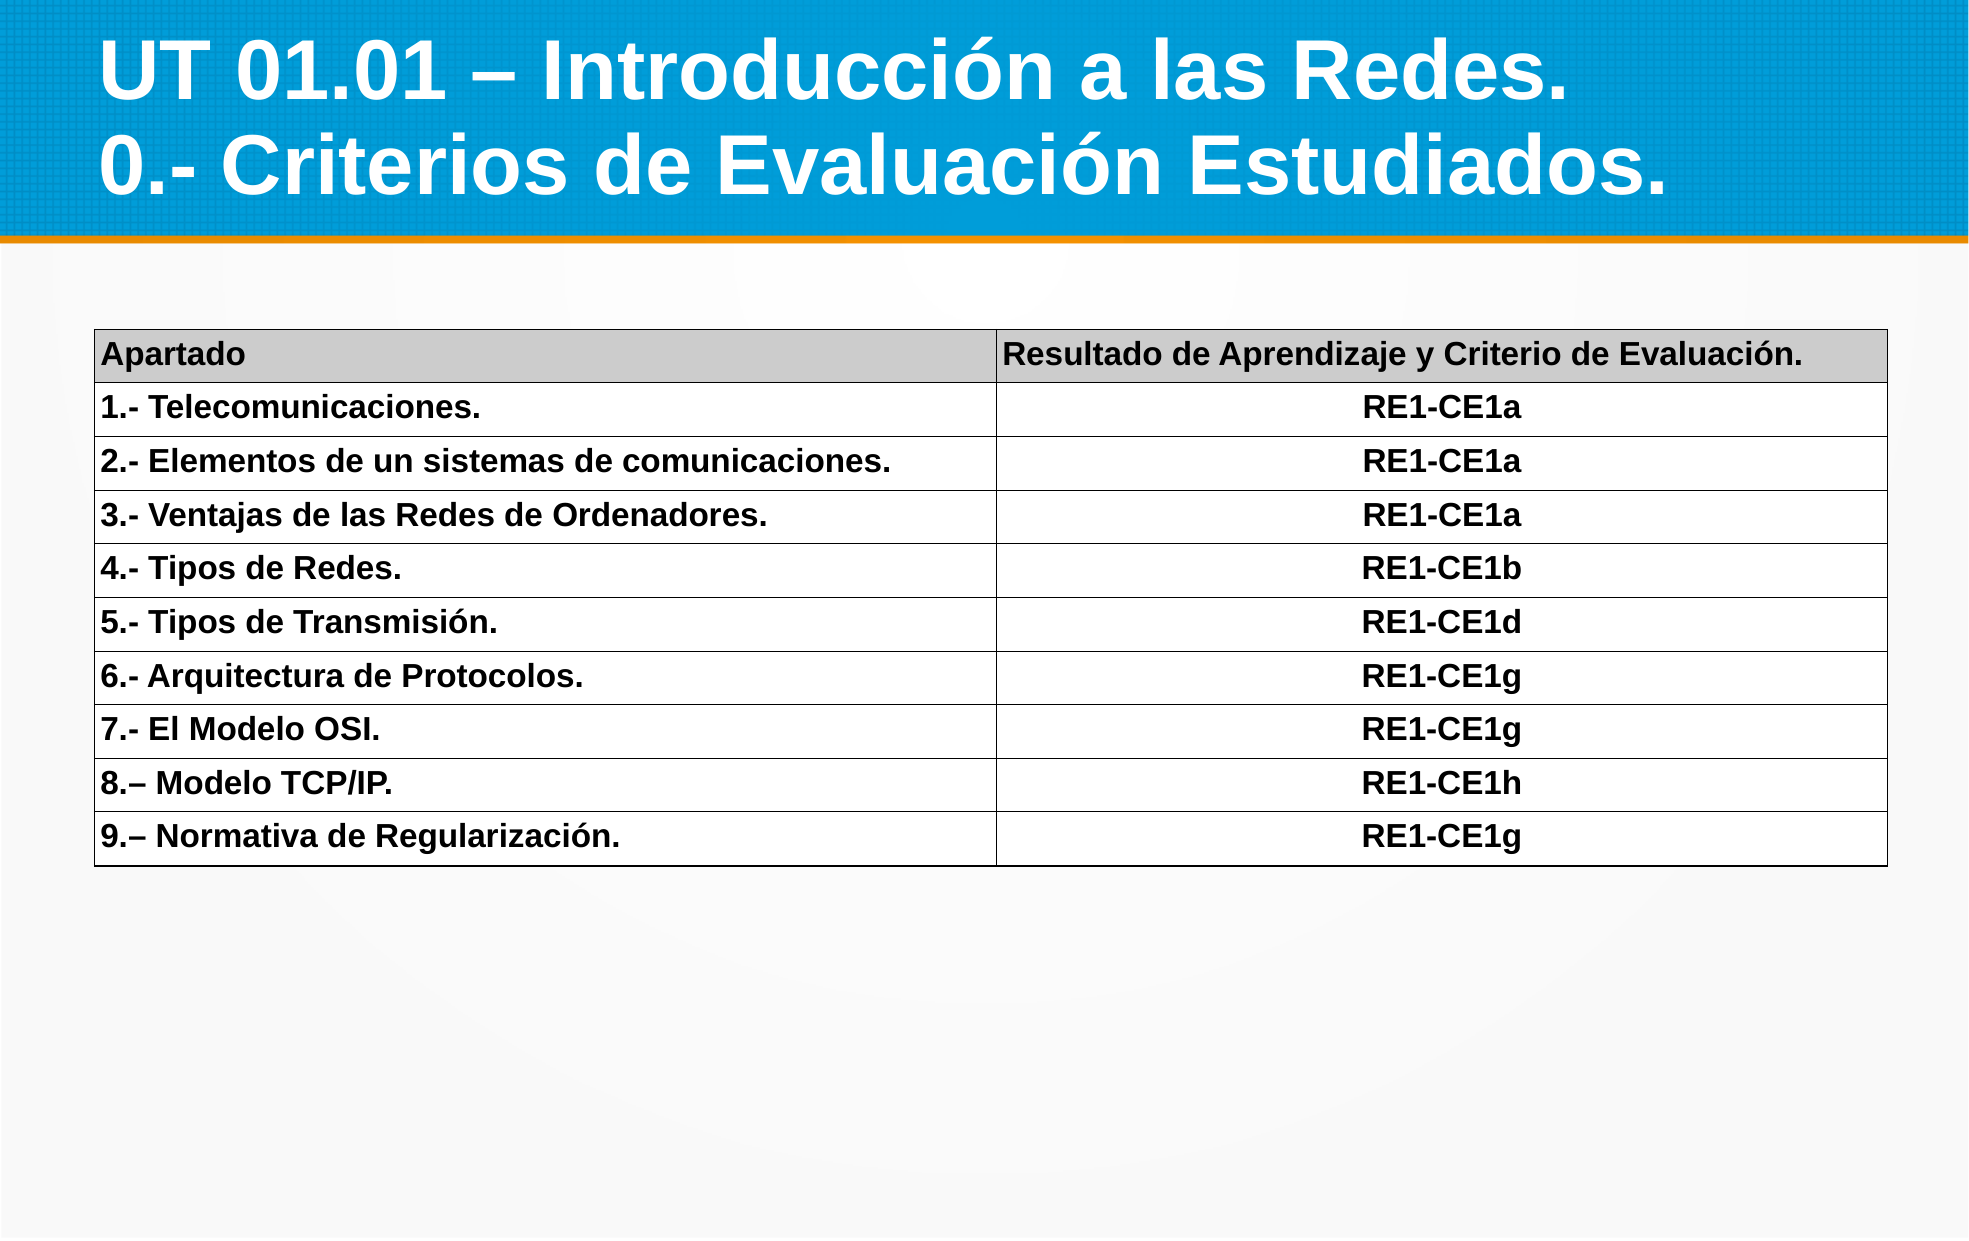

# UT 01.01 – Introducción a las Redes. 0.- Criterios de Evaluación Estudiados.
| Apartado | Resultado de Aprendizaje y Criterio de Evaluación. |
| --- | --- |
| 1.- Telecomunicaciones. | RE1-CE1a |
| 2.- Elementos de un sistemas de comunicaciones. | RE1-CE1a |
| 3.- Ventajas de las Redes de Ordenadores. | RE1-CE1a |
| 4.- Tipos de Redes. | RE1-CE1b |
| 5.- Tipos de Transmisión. | RE1-CE1d |
| 6.- Arquitectura de Protocolos. | RE1-CE1g |
| 7.- El Modelo OSI. | RE1-CE1g |
| 8.– Modelo TCP/IP. | RE1-CE1h |
| 9.– Normativa de Regularización. | RE1-CE1g |